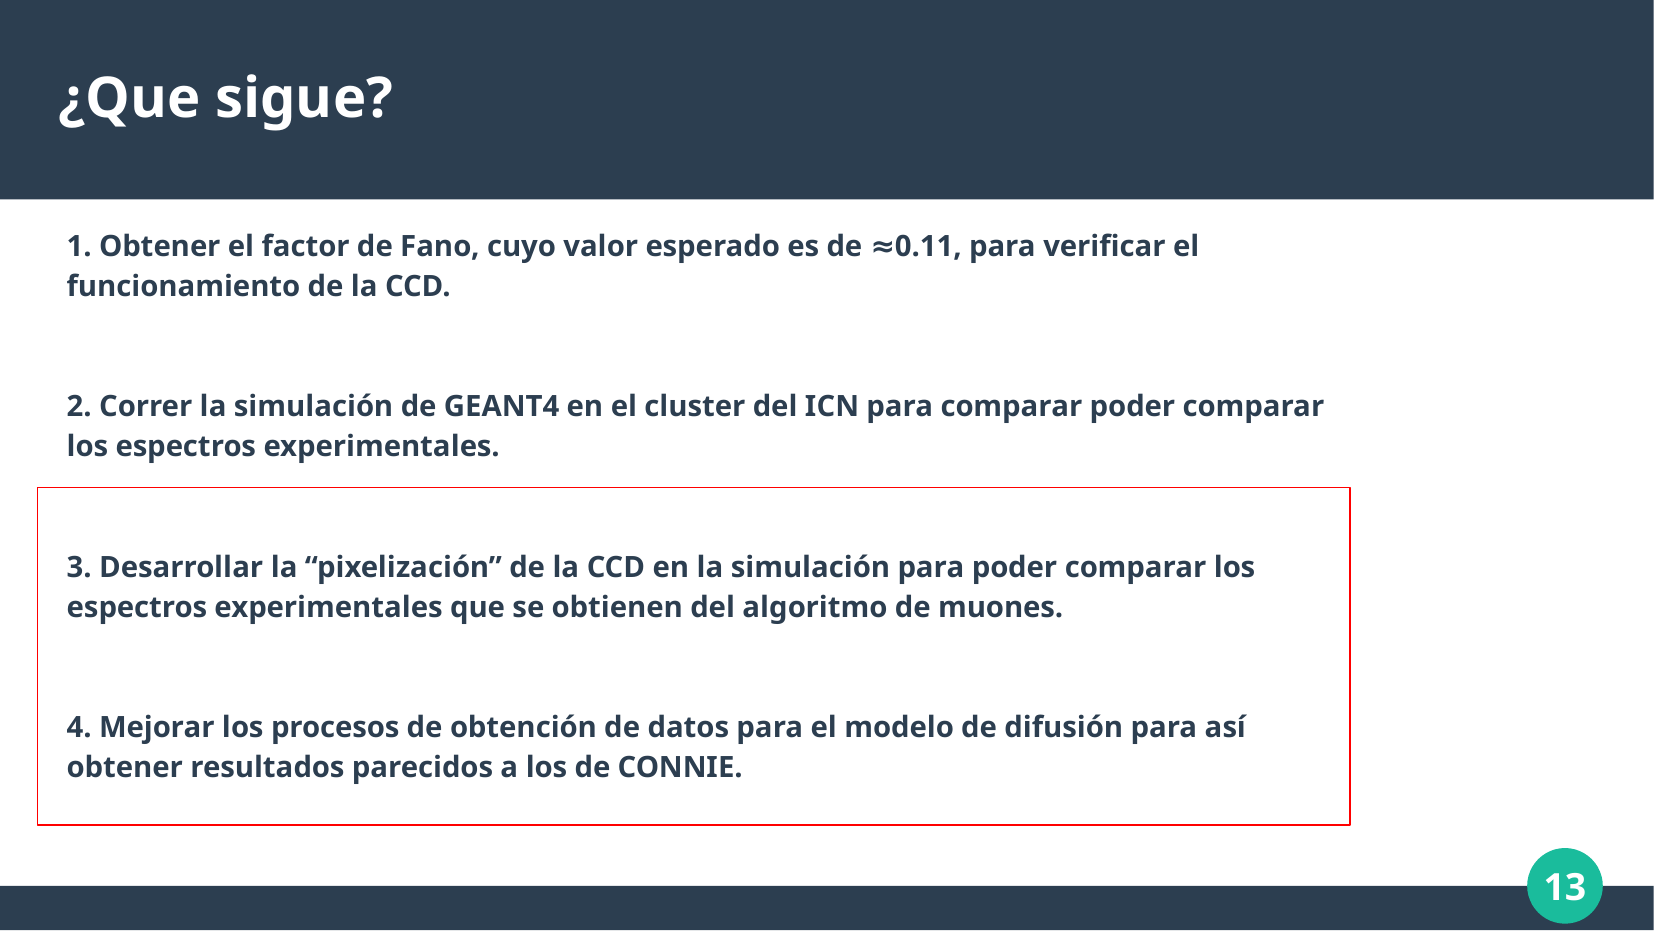

# ¿Que sigue?
1. Obtener el factor de Fano, cuyo valor esperado es de ≈0.11, para verificar el funcionamiento de la CCD.
2. Correr la simulación de GEANT4 en el cluster del ICN para comparar poder comparar los espectros experimentales.
3. Desarrollar la “pixelización” de la CCD en la simulación para poder comparar los espectros experimentales que se obtienen del algoritmo de muones.
4. Mejorar los procesos de obtención de datos para el modelo de difusión para así obtener resultados parecidos a los de CONNIE.